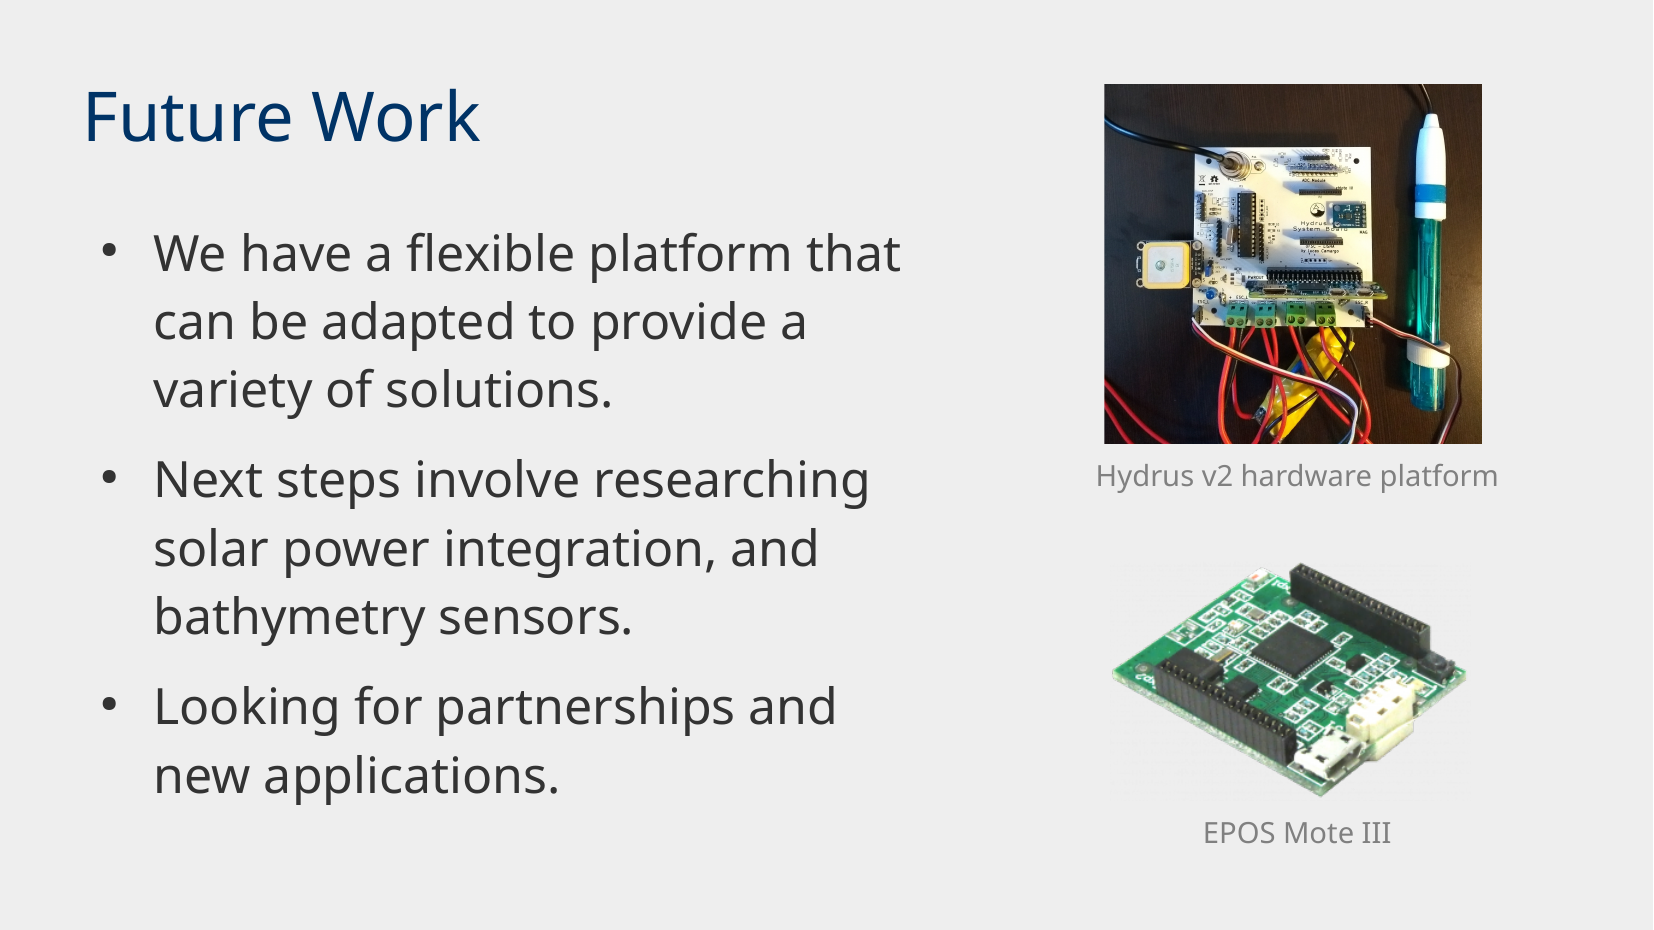

# Future Work
We have a flexible platform that can be adapted to provide a variety of solutions.
Next steps involve researching solar power integration, and bathymetry sensors.
Looking for partnerships and new applications.
Hydrus v2 hardware platform
EPOS Mote III